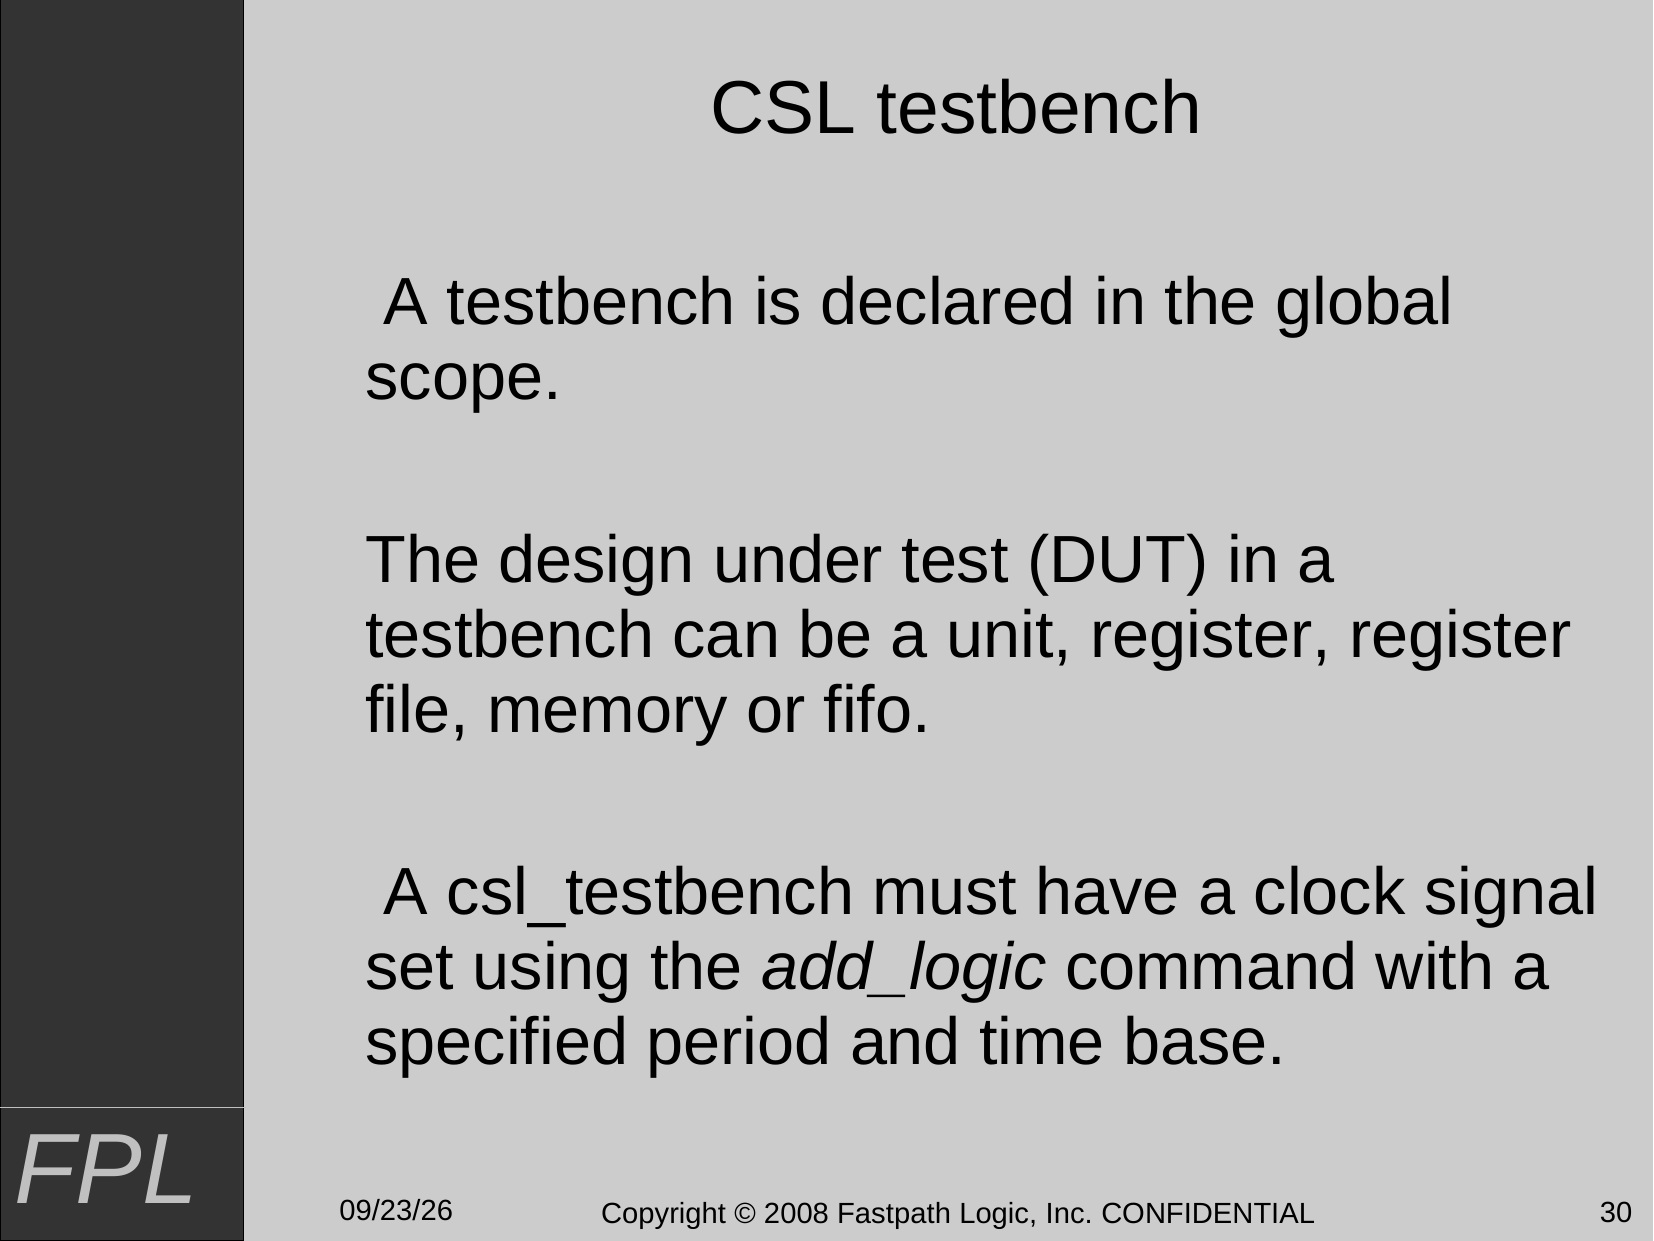

# CSL testbench
 A testbench is declared in the global scope.
The design under test (DUT) in a testbench can be a unit, register, register file, memory or fifo.
 A csl_testbench must have a clock signal set using the add_logic command with a specified period and time base.
30
© 2008 FASTPATH LOGIC INC.